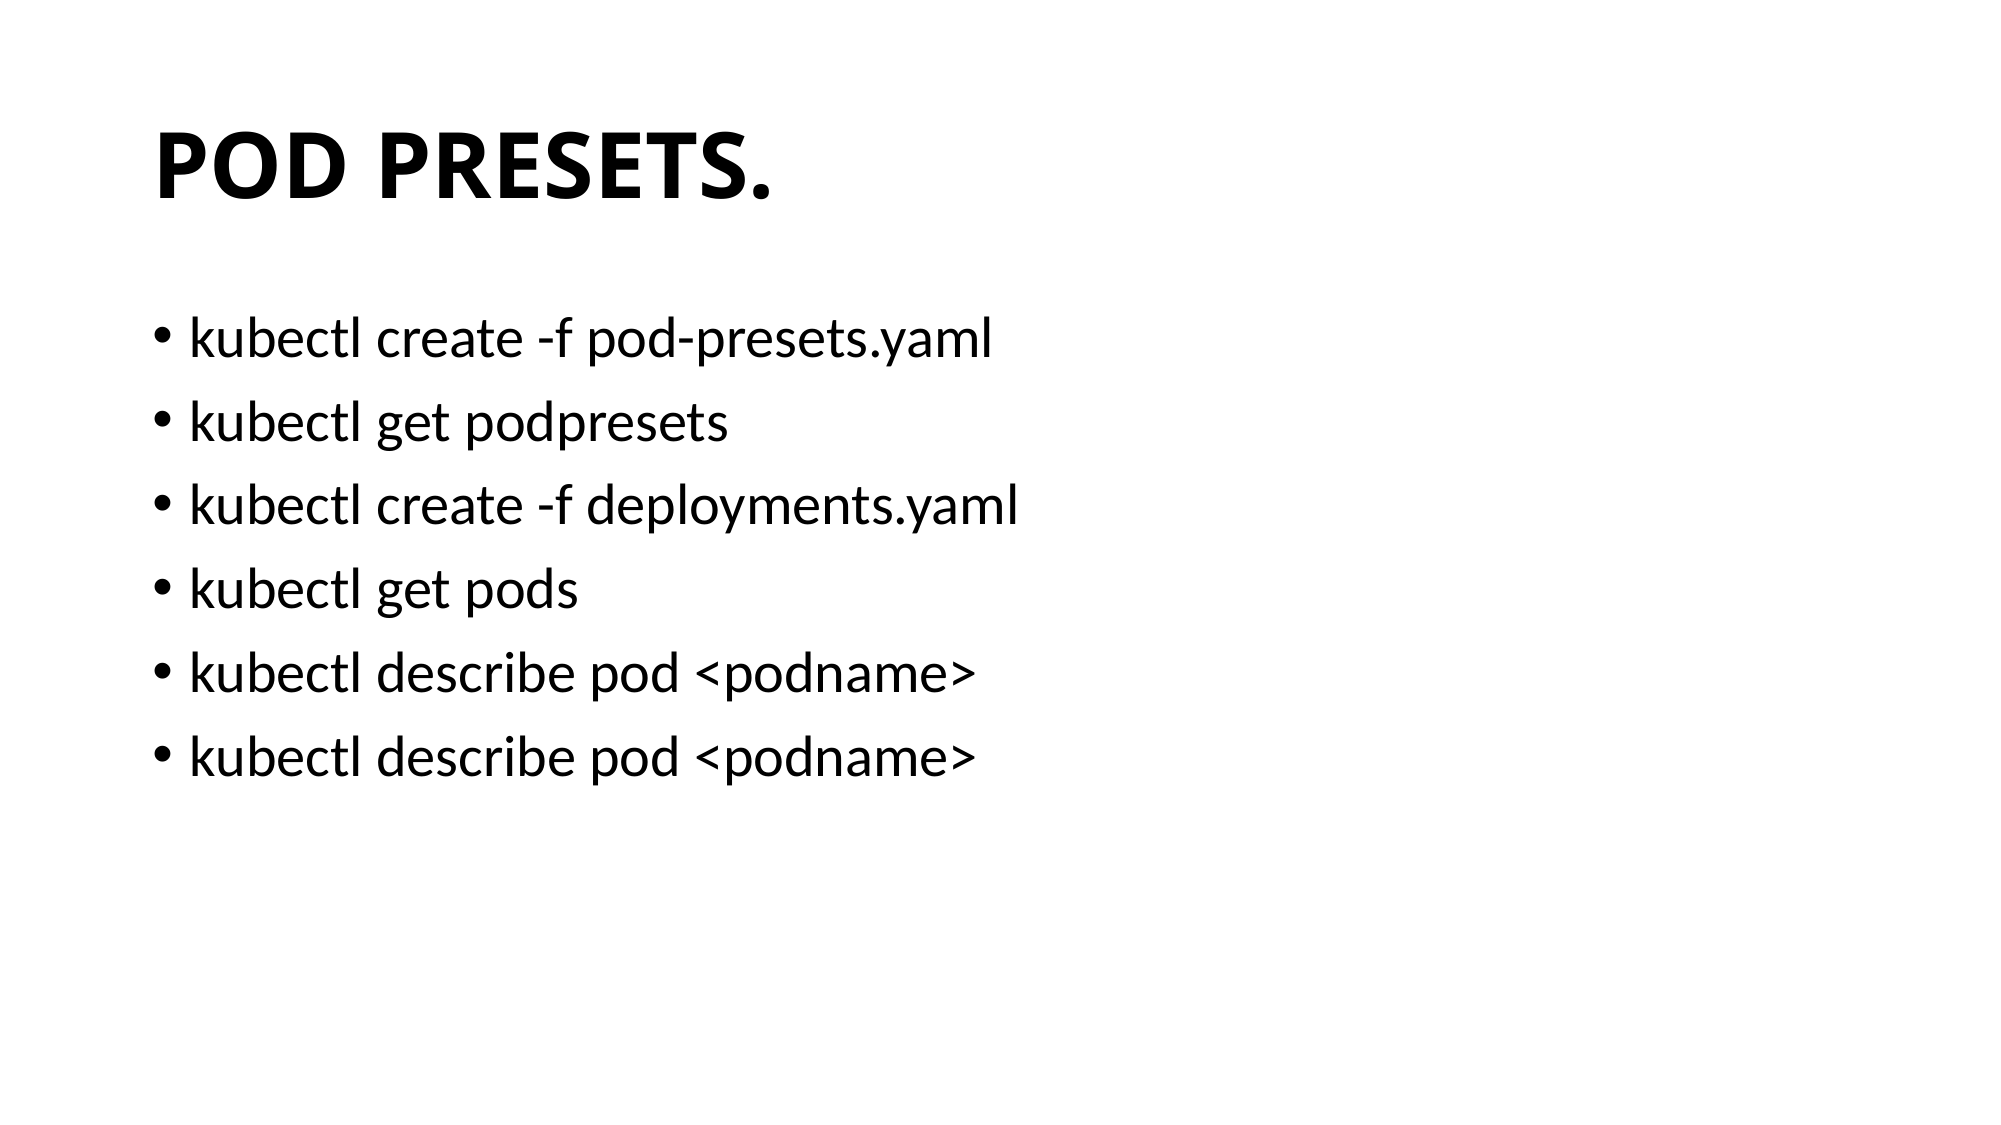

# POD PRESETS.
kubectl create -f pod-presets.yaml
kubectl get podpresets
kubectl create -f deployments.yaml
kubectl get pods
kubectl describe pod <podname>
kubectl describe pod <podname>